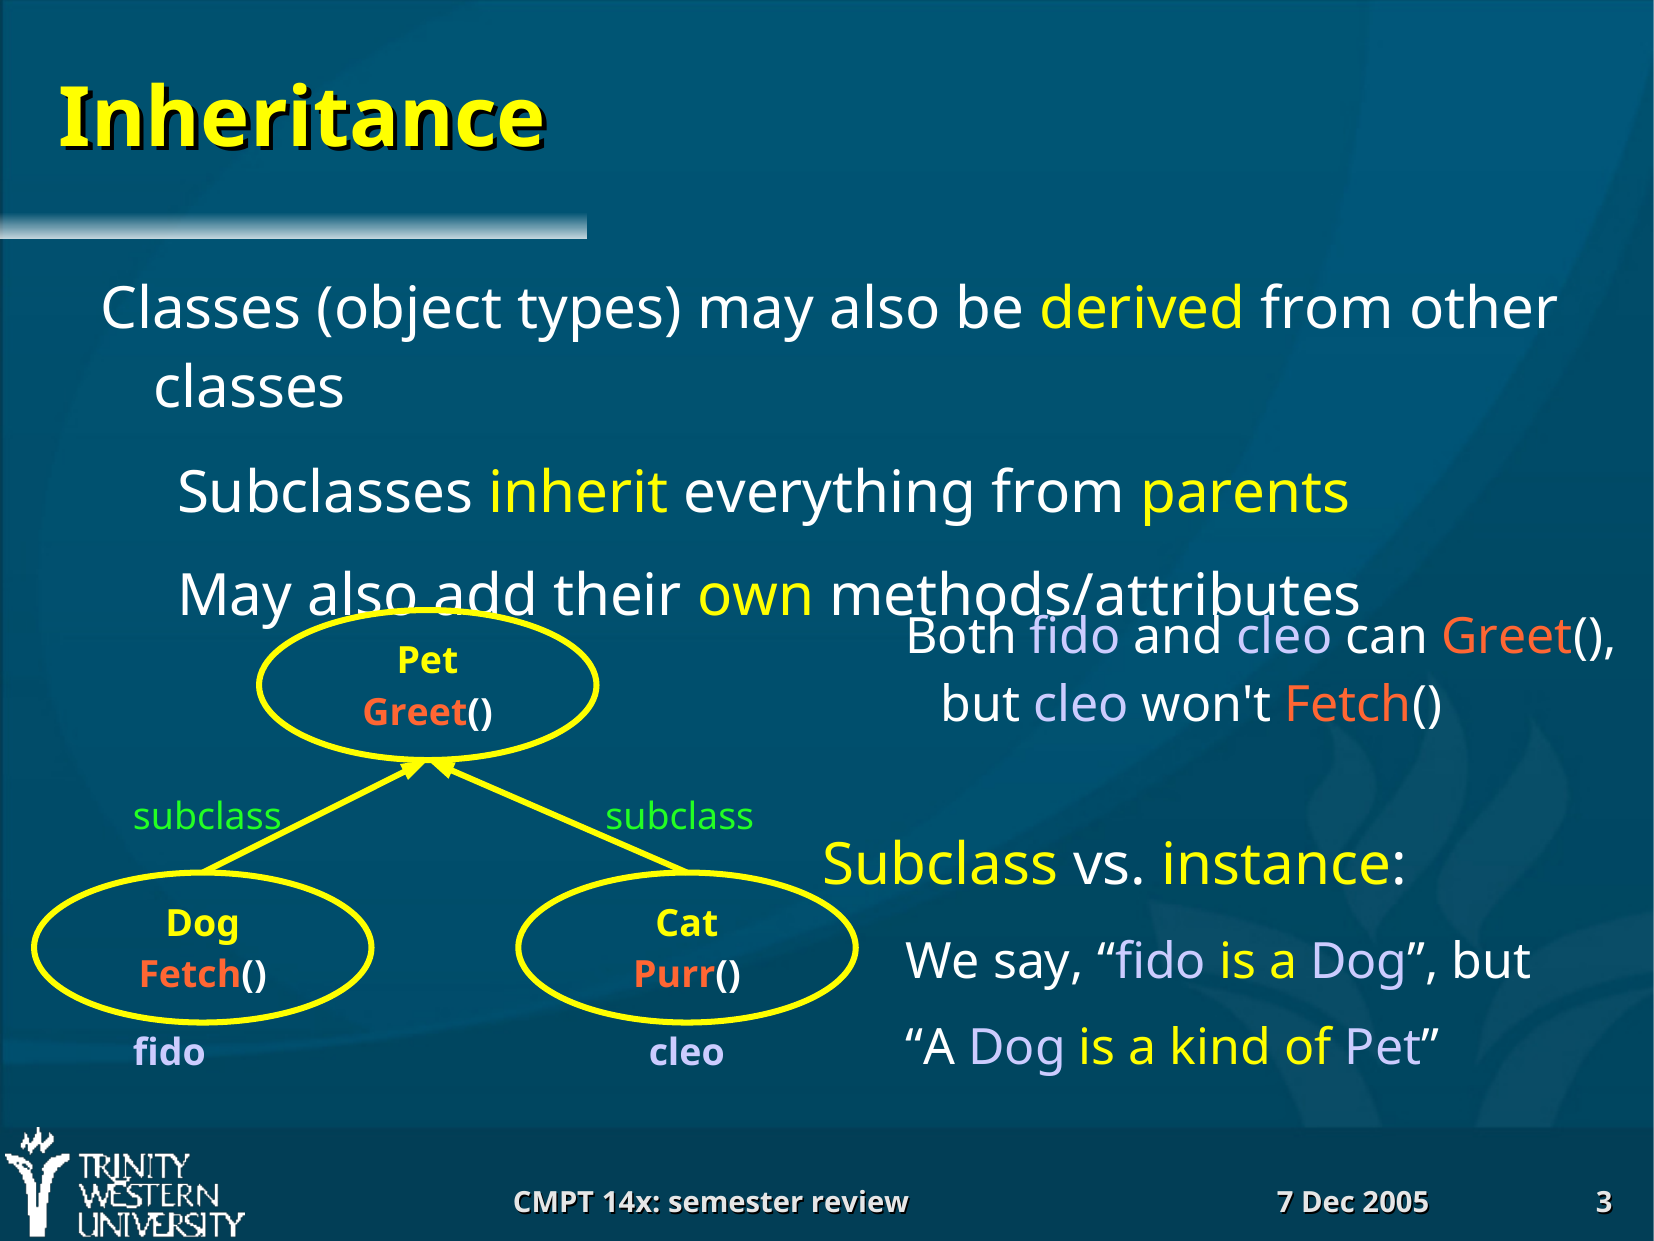

# Inheritance
Classes (object types) may also be derived from other classes
Subclasses inherit everything from parents
May also add their own methods/attributes
Both fido and cleo can Greet(), but cleo won't Fetch()
Subclass vs. instance:
We say, “fido is a Dog”, but
“A Dog is a kind of Pet”
Pet
Greet()
subclass
subclass
Dog
Fetch()
Cat
Purr()
fido
cleo
CMPT 14x: semester review
7 Dec 2005
3